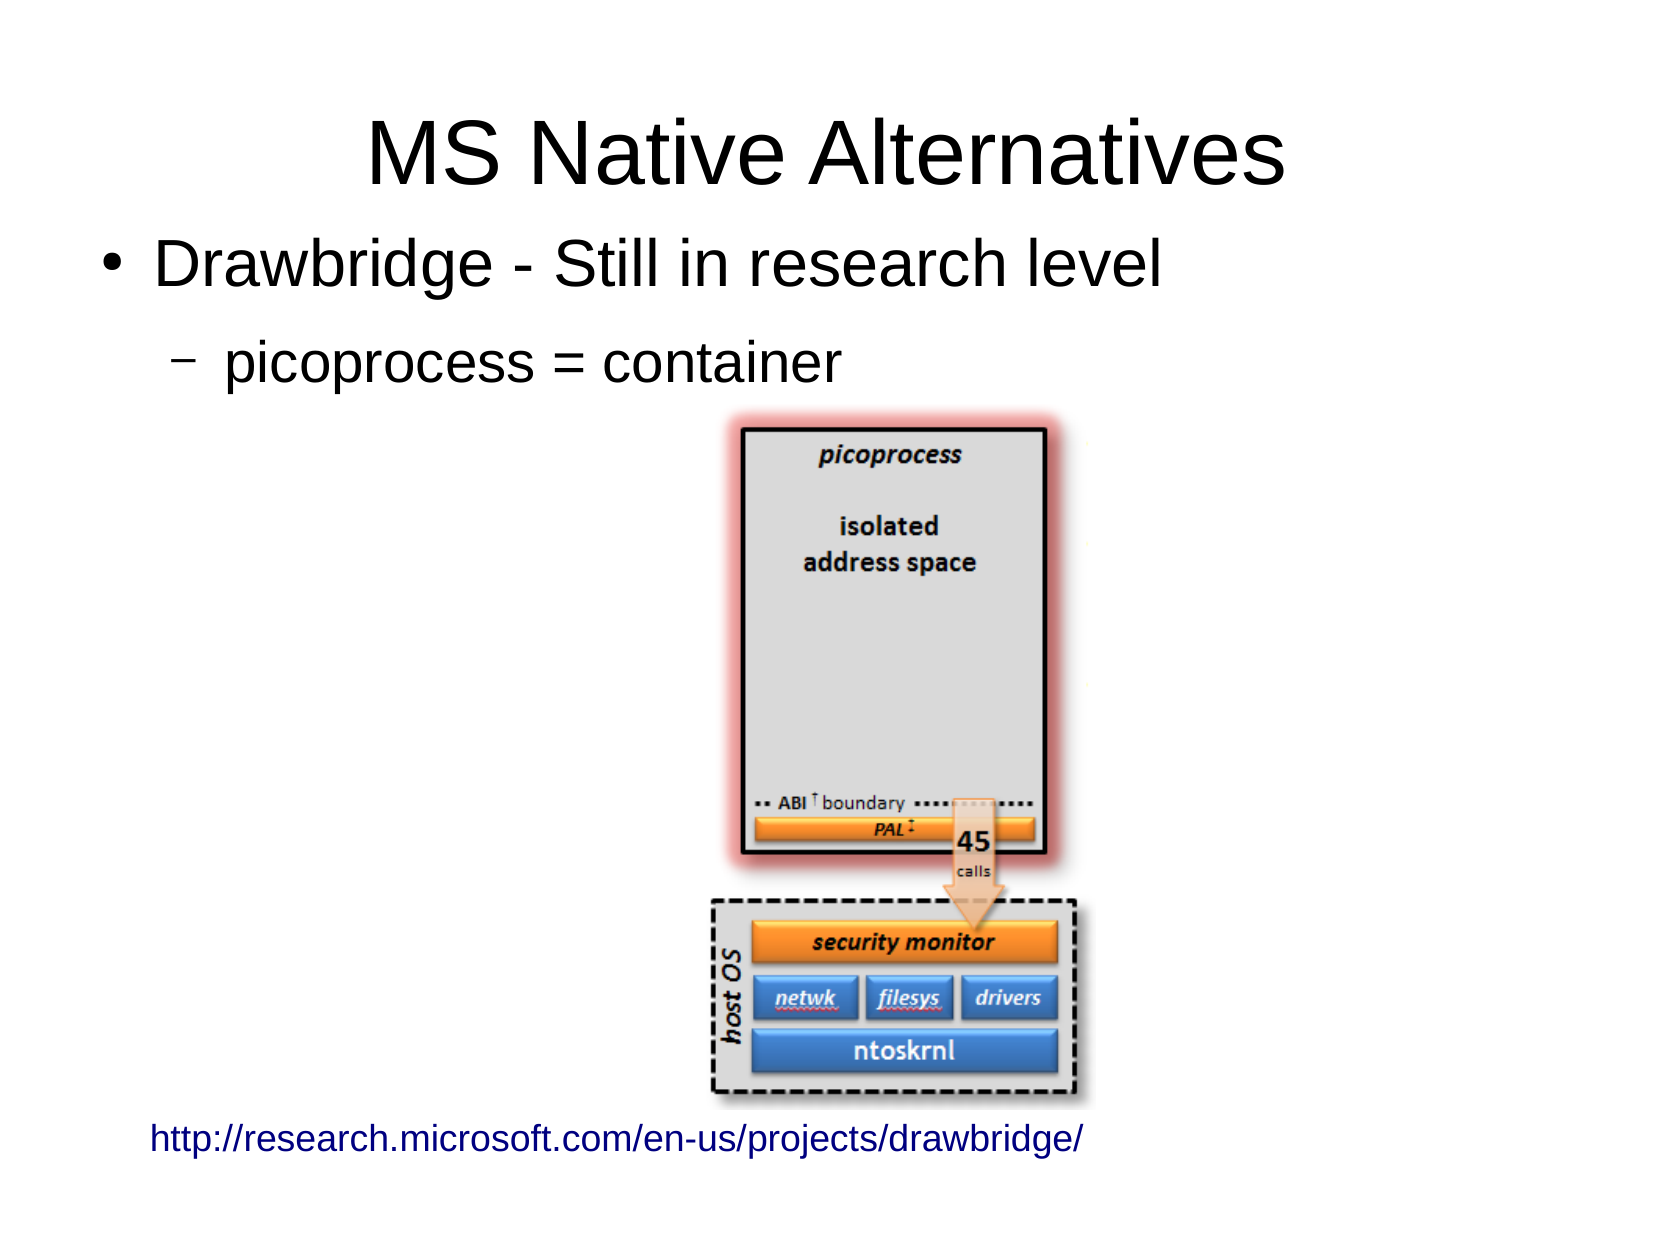

# MS Native Alternatives
Drawbridge - Still in research level
picoprocess = container
http://research.microsoft.com/en-us/projects/drawbridge/